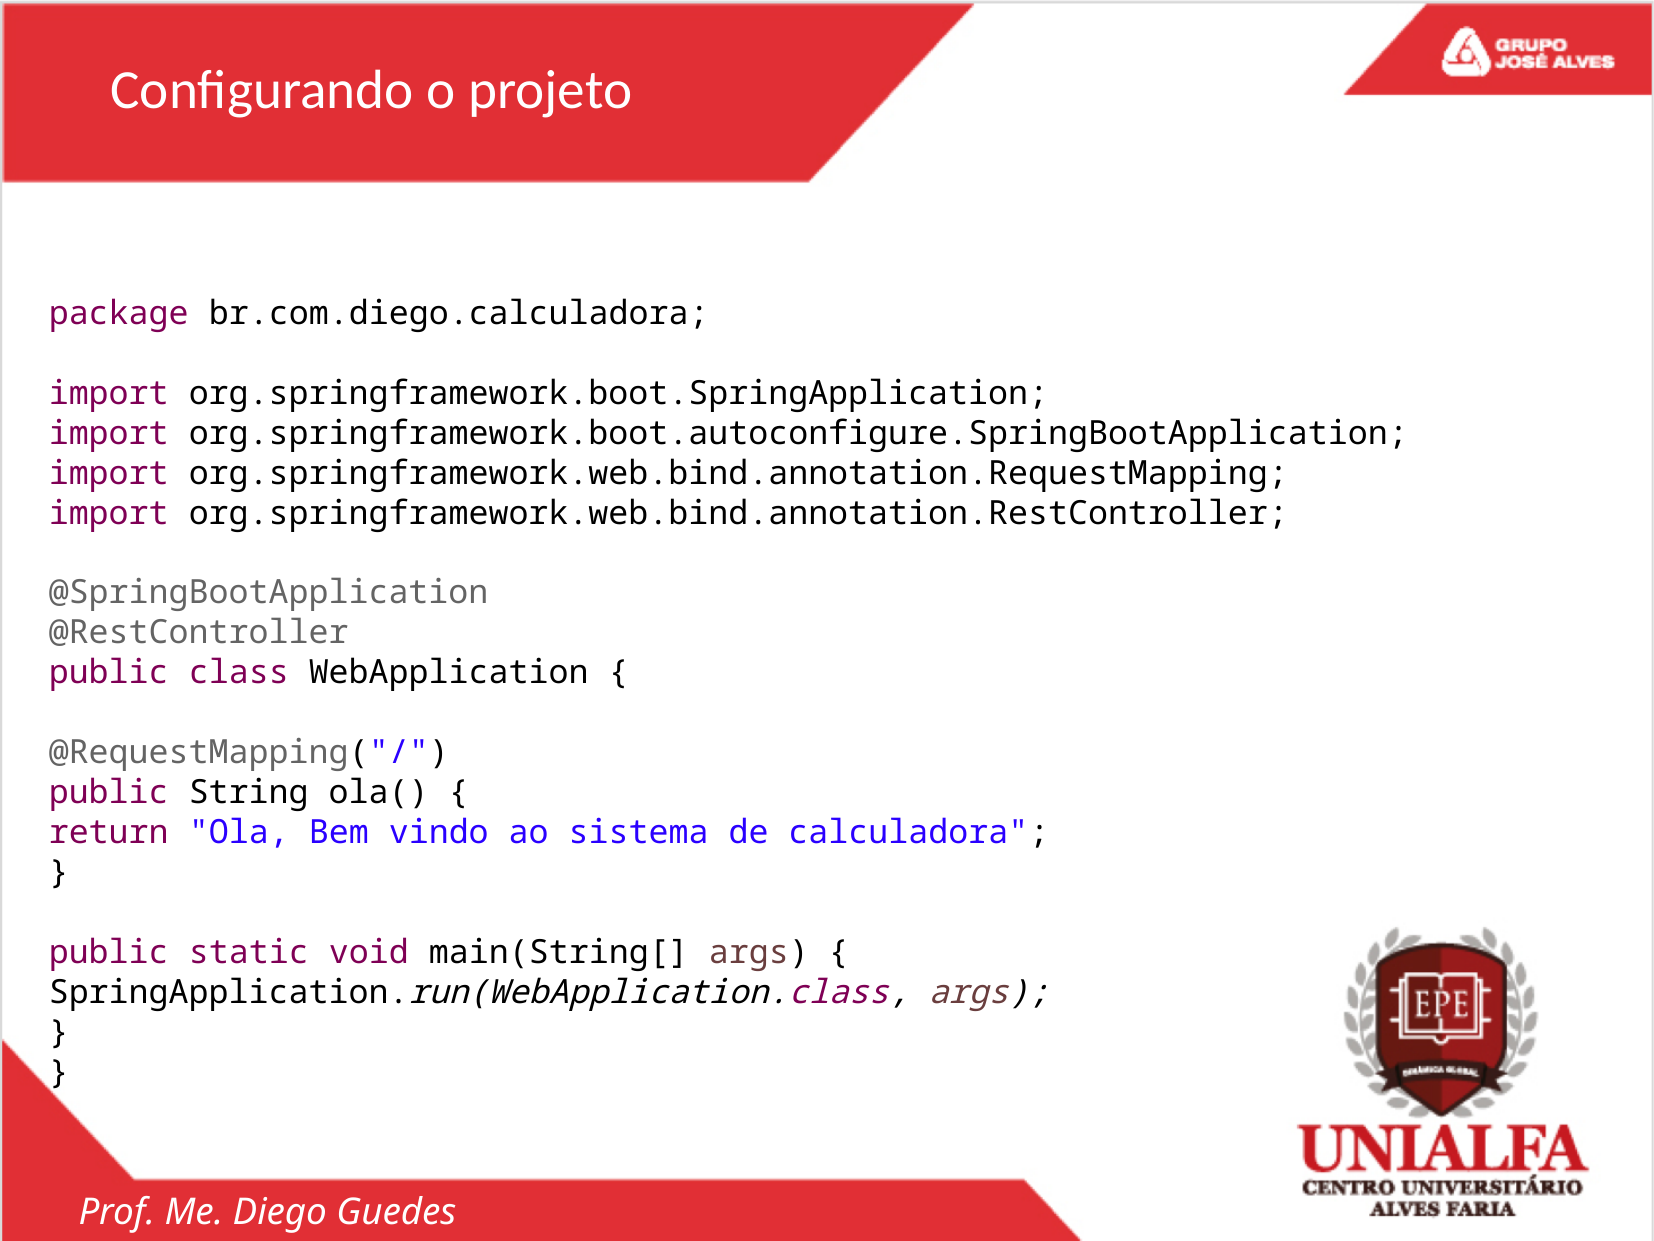

Configurando o projeto
package br.com.diego.calculadora;
import org.springframework.boot.SpringApplication;
import org.springframework.boot.autoconfigure.SpringBootApplication;
import org.springframework.web.bind.annotation.RequestMapping;
import org.springframework.web.bind.annotation.RestController;
@SpringBootApplication
@RestController
public class WebApplication {
@RequestMapping("/")
public String ola() {
return "Ola, Bem vindo ao sistema de calculadora";
}
public static void main(String[] args) {
SpringApplication.run(WebApplication.class, args);
}
}
Prof. Me. Diego Guedes